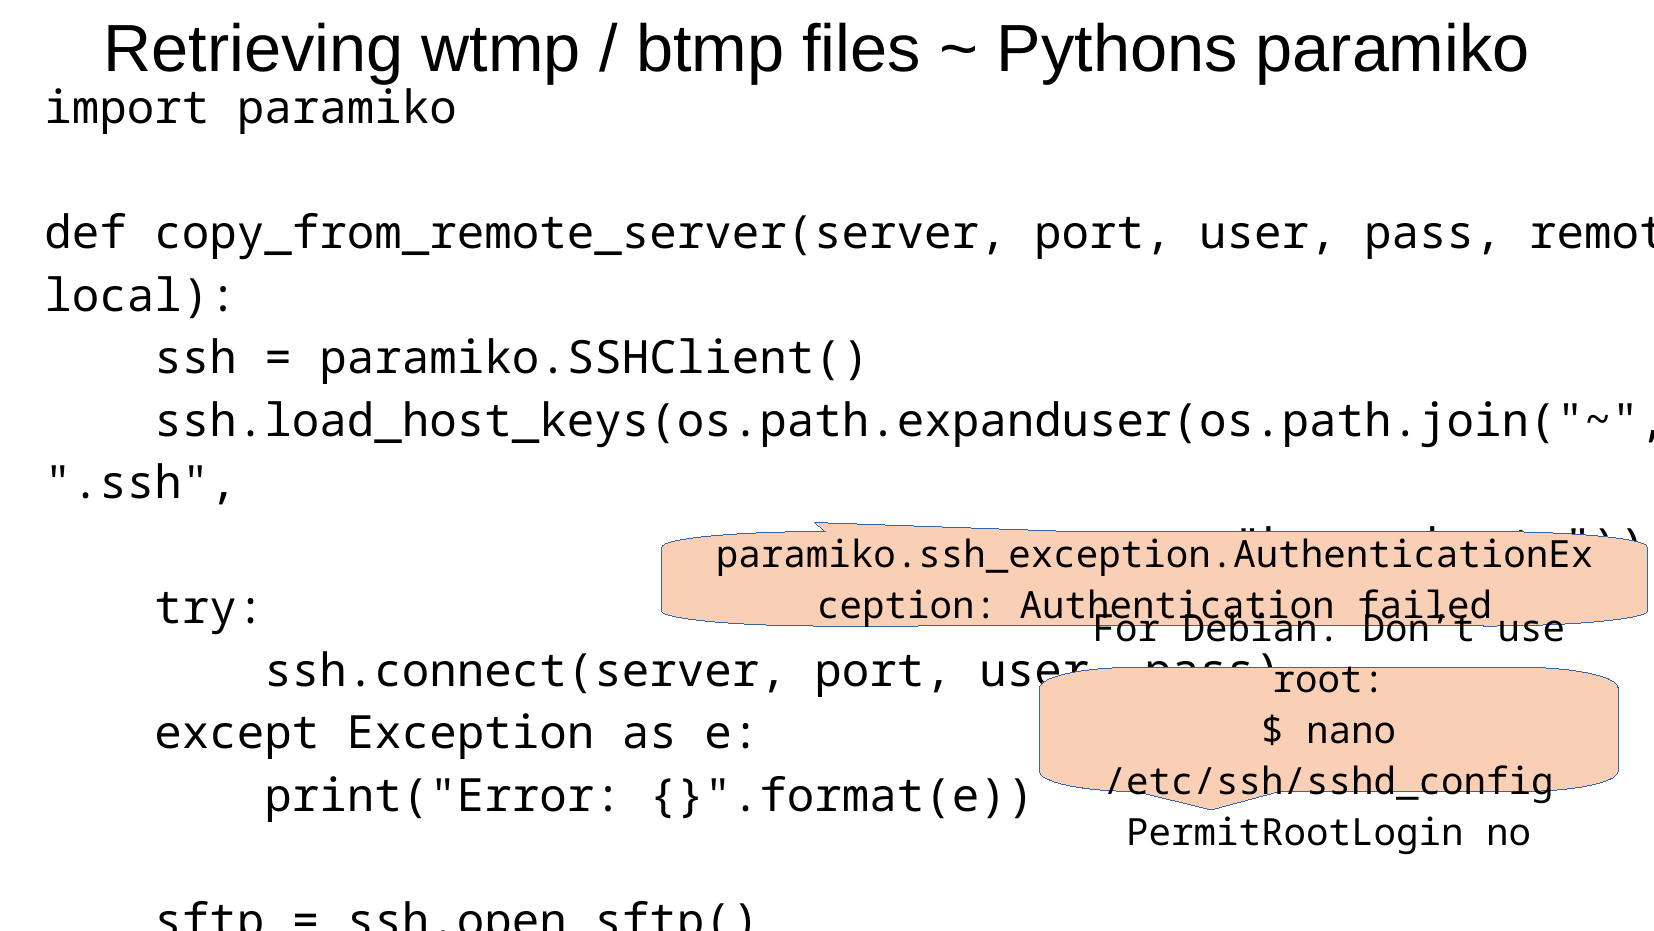

# Retrieving wtmp / btmp files ~ Pythons paramiko
import paramiko
def copy_from_remote_server(server, port, user, pass, remote, local):
 ssh = paramiko.SSHClient()
 ssh.load_host_keys(os.path.expanduser(os.path.join("~", ".ssh",
 															 "known_hosts")))
 try:
 ssh.connect(server, port, user, pass)
 except Exception as e:
 print("Error: {}".format(e))
 sftp = ssh.open_sftp()
 sftp.get(remote, "remote_server_wtmp")
 sftp.close()
 ssh.close()
copy_from_remote_server("111.222.222.111", 22, "aroha", "my_password",
		 "/var/log/wtmp", "servers_wtmp")
paramiko.ssh_exception.AuthenticationException: Authentication failed
For Debian. Don’t use root:
$ nano /etc/ssh/sshd_config
PermitRootLogin no